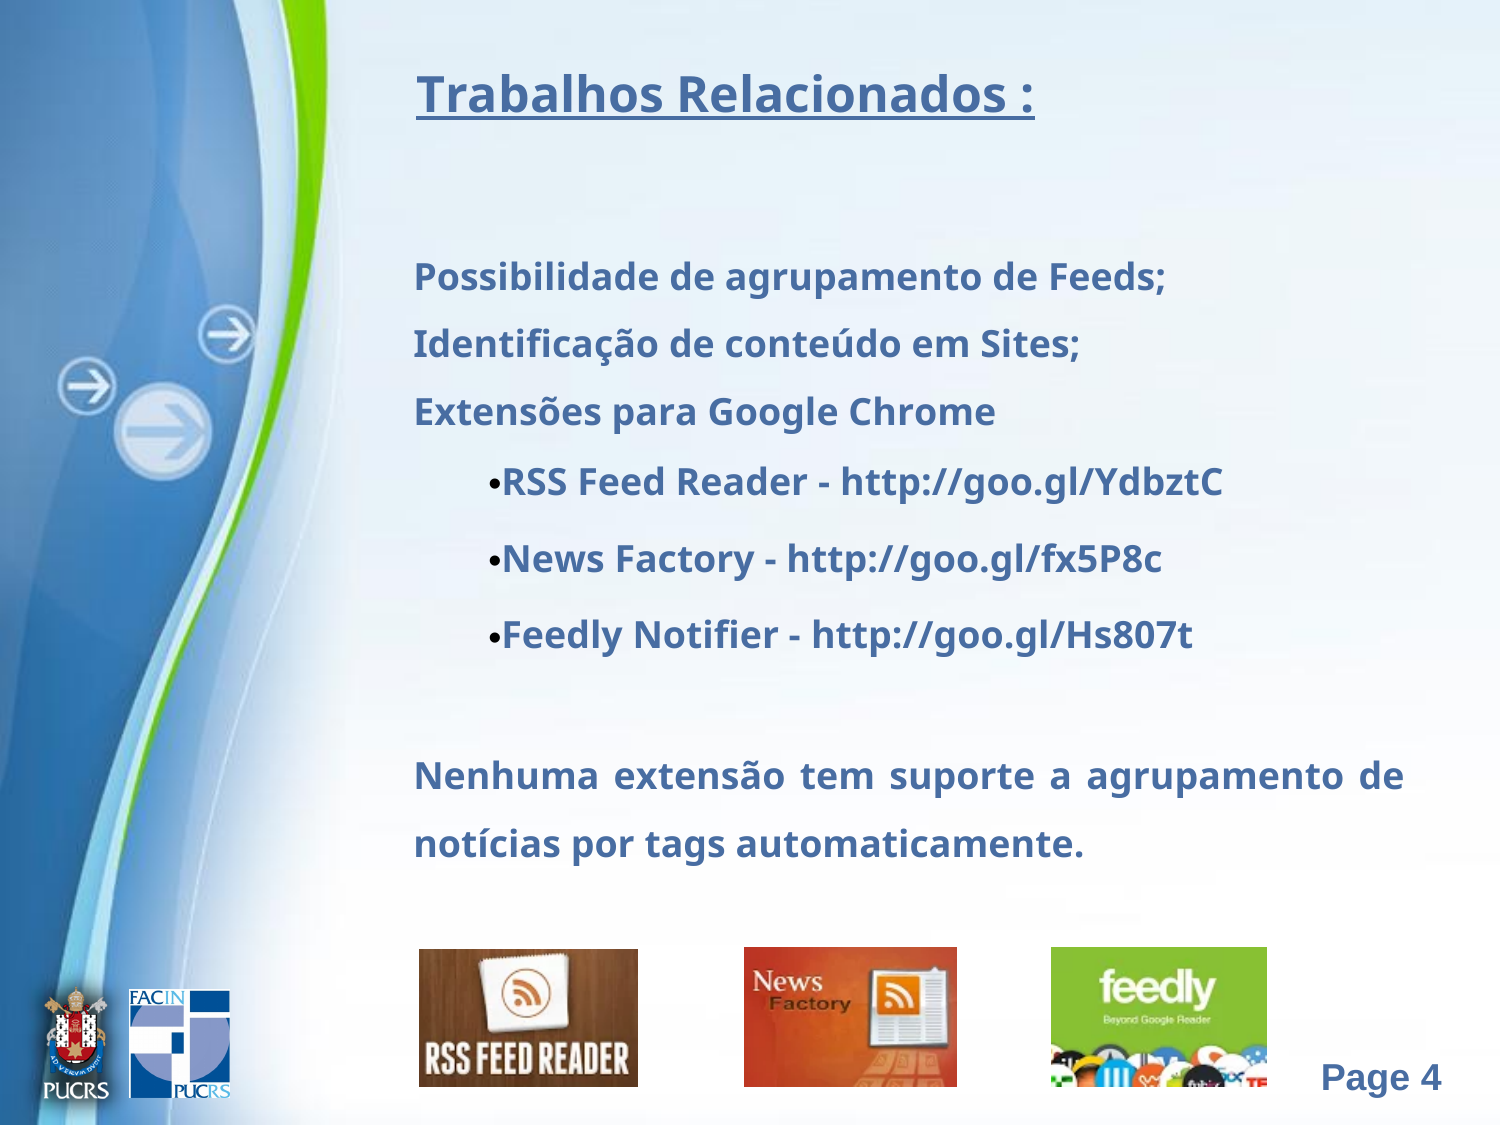

Trabalhos Relacionados :
Possibilidade de agrupamento de Feeds;
Identificação de conteúdo em Sites;
Extensões para Google Chrome
RSS Feed Reader - http://goo.gl/YdbztC
News Factory - http://goo.gl/fx5P8c
Feedly Notifier - http://goo.gl/Hs807t
Nenhuma extensão tem suporte a agrupamento de notícias por tags automaticamente.